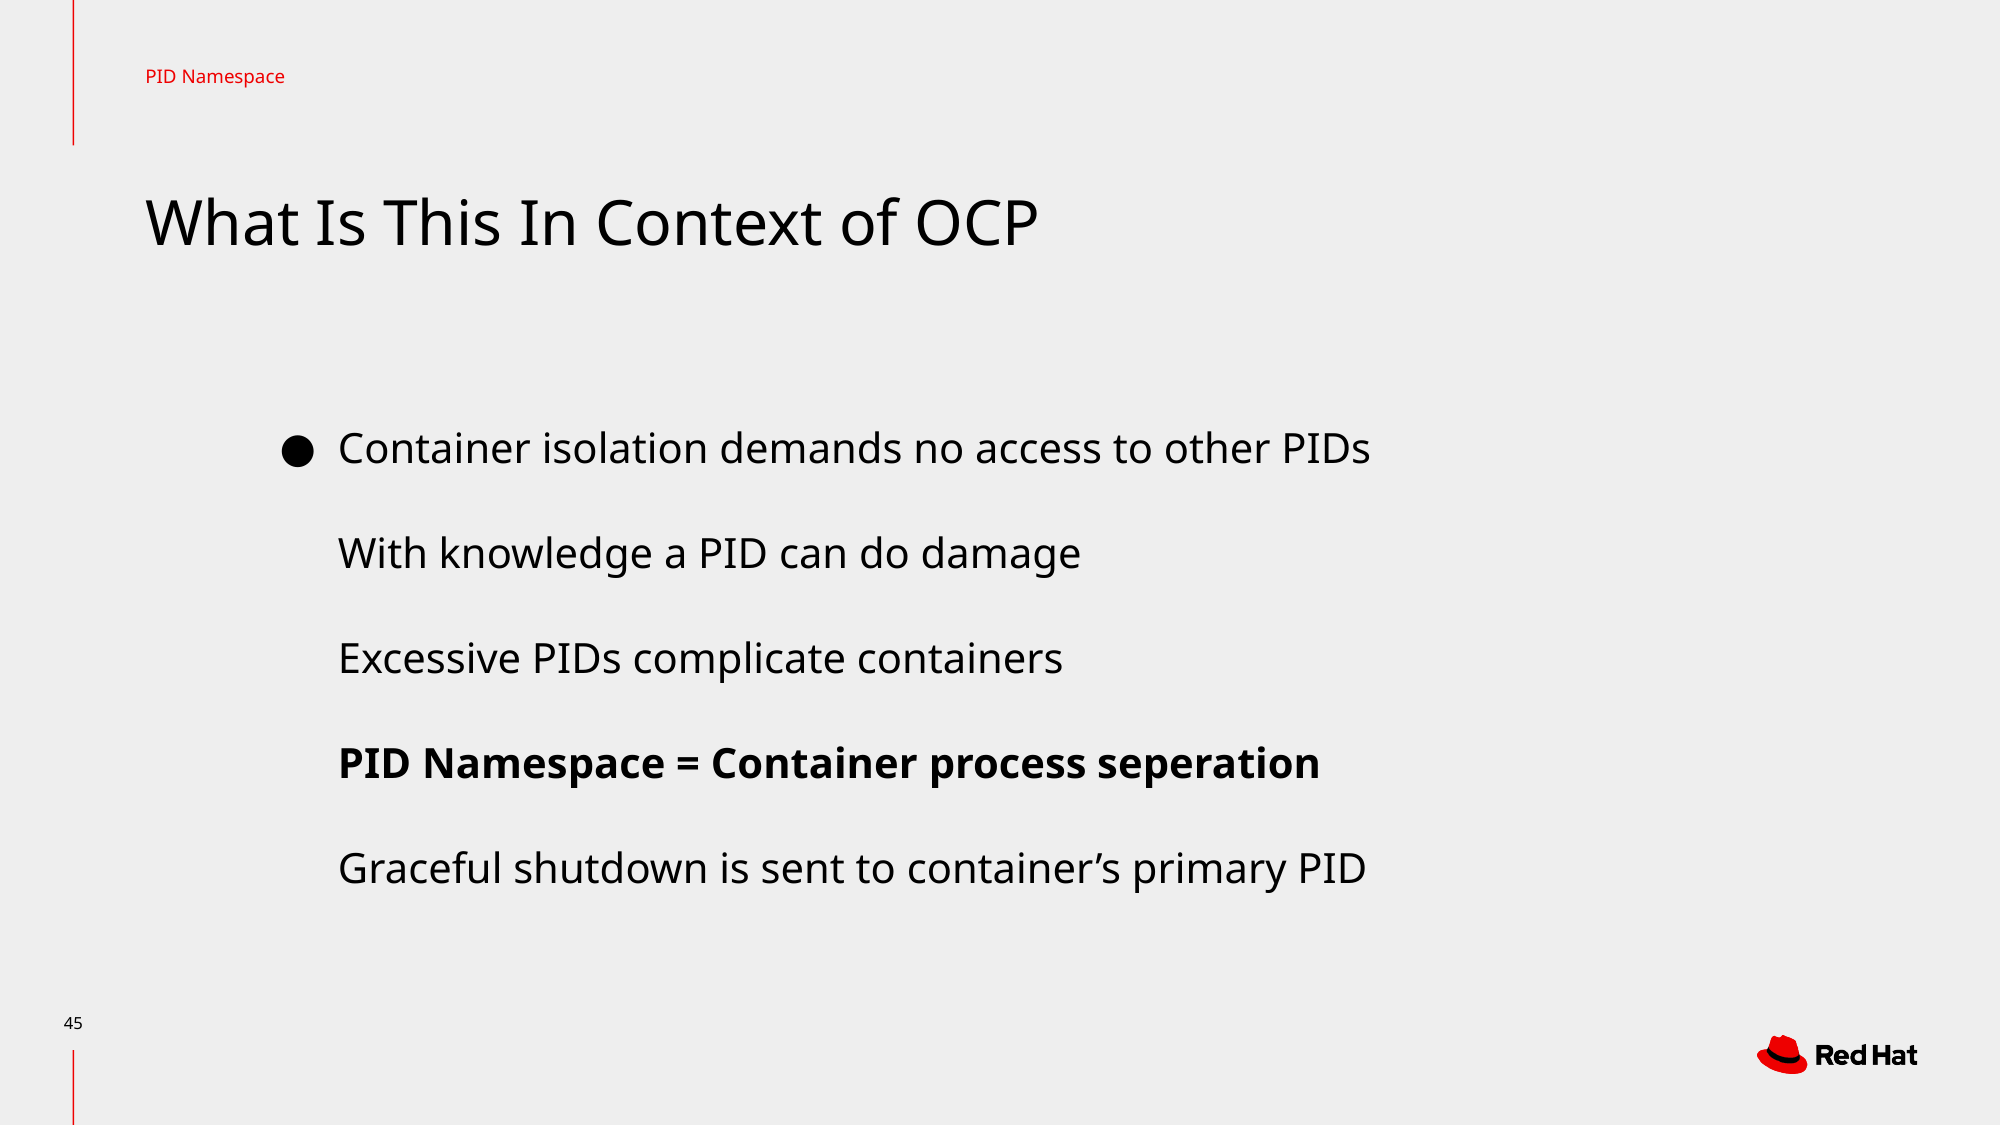

# PID Namespace
What Is This In Context of OCP
Container isolation demands no access to other PIDs
With knowledge a PID can do damage
Excessive PIDs complicate containers
PID Namespace = Container process seperation
Graceful shutdown is sent to container’s primary PID